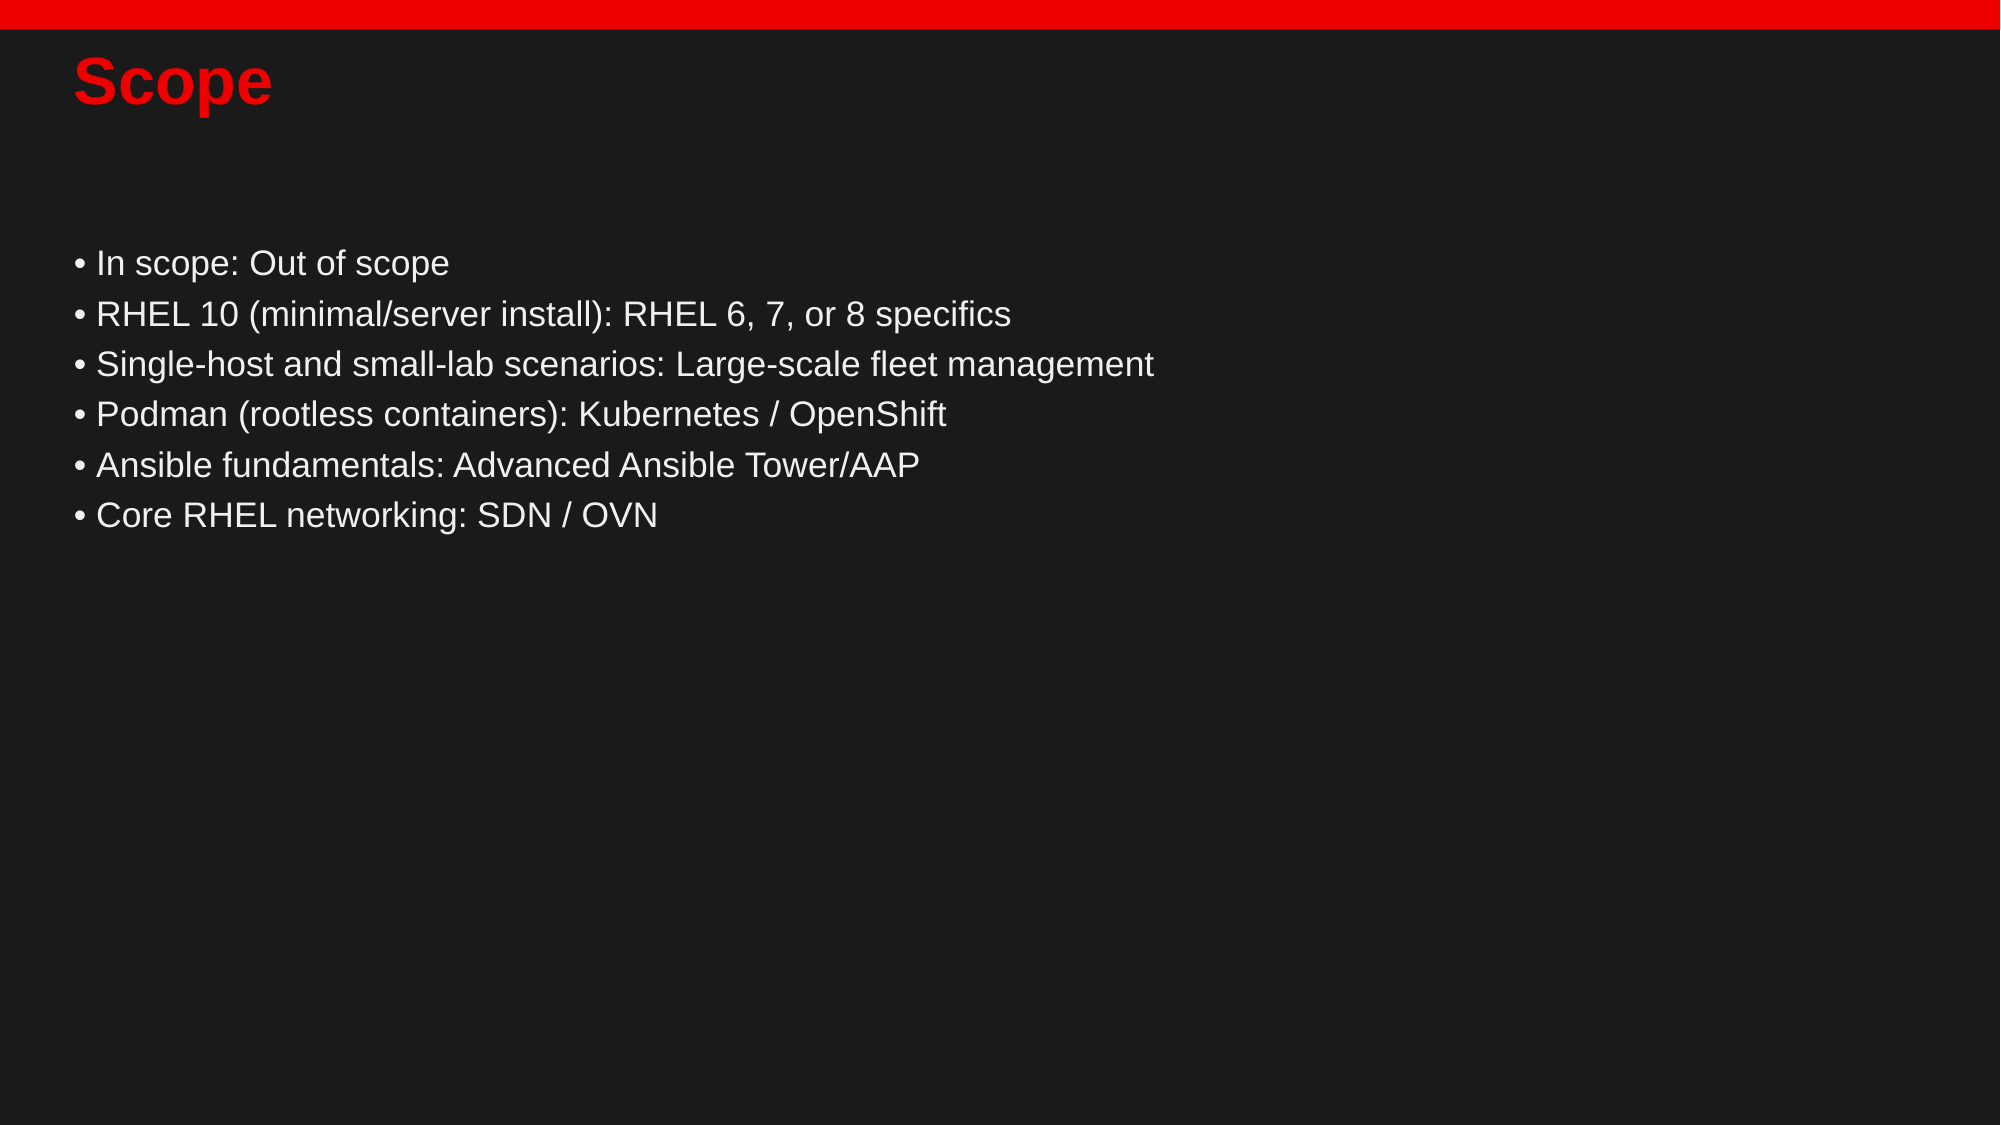

Scope
• In scope: Out of scope
• RHEL 10 (minimal/server install): RHEL 6, 7, or 8 specifics
• Single-host and small-lab scenarios: Large-scale fleet management
• Podman (rootless containers): Kubernetes / OpenShift
• Ansible fundamentals: Advanced Ansible Tower/AAP
• Core RHEL networking: SDN / OVN